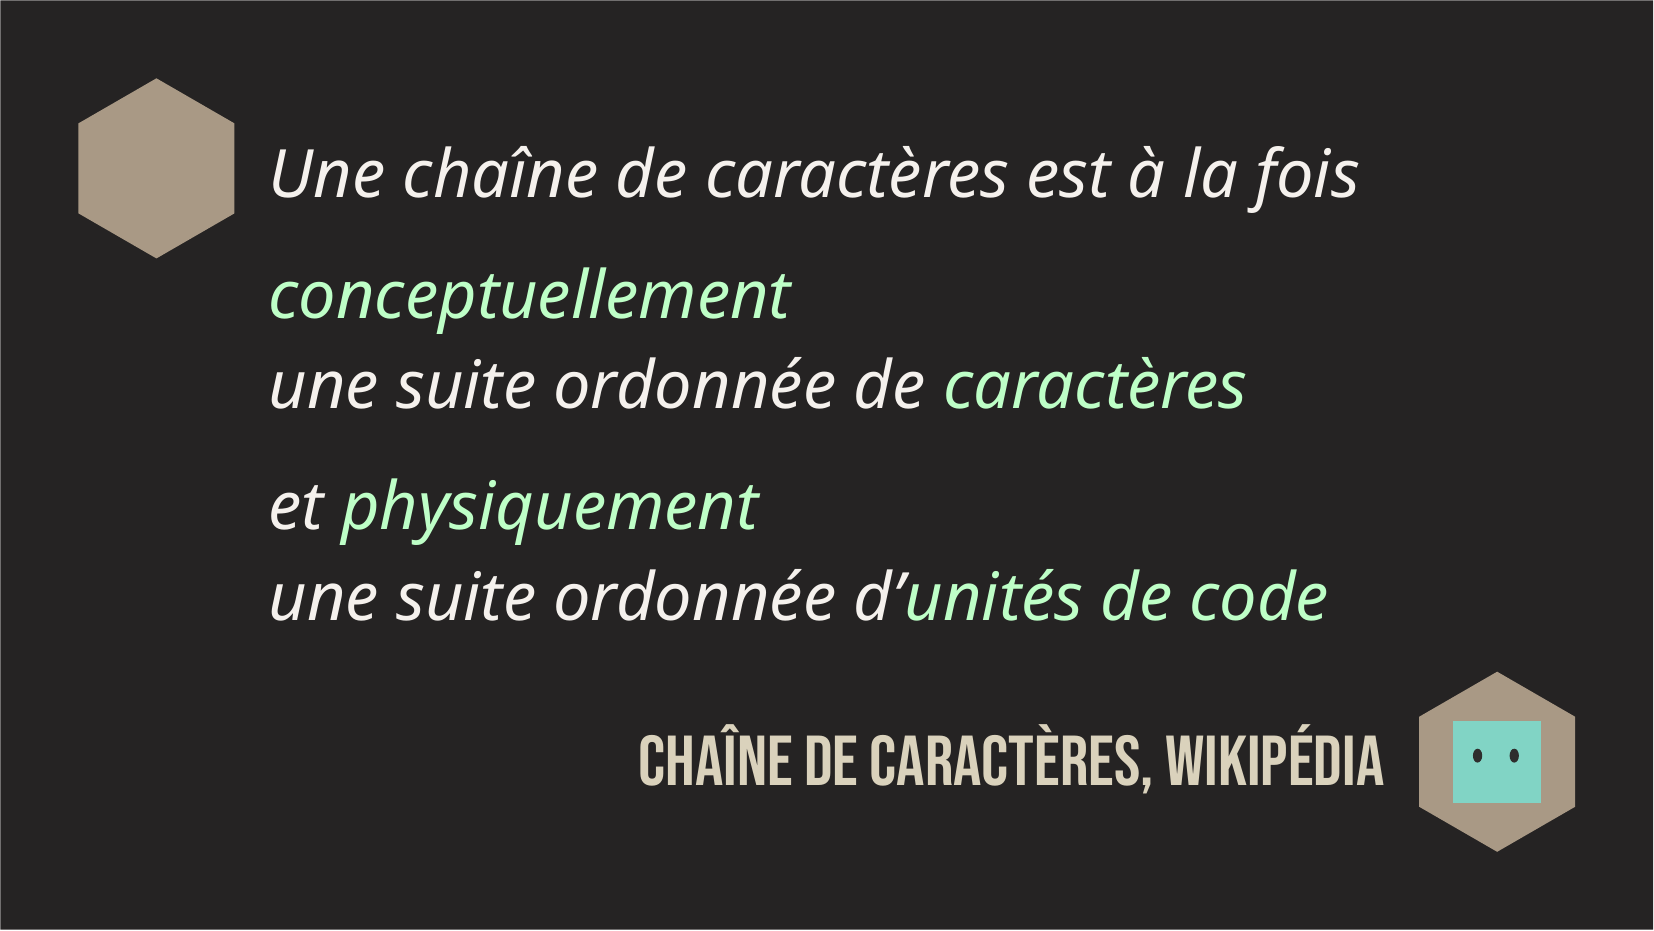

Une chaîne de caractères est à la fois
conceptuellement
une suite ordonnée de caractères
et physiquement
une suite ordonnée d’unités de code
# Chaîne de caractères, Wikipédia